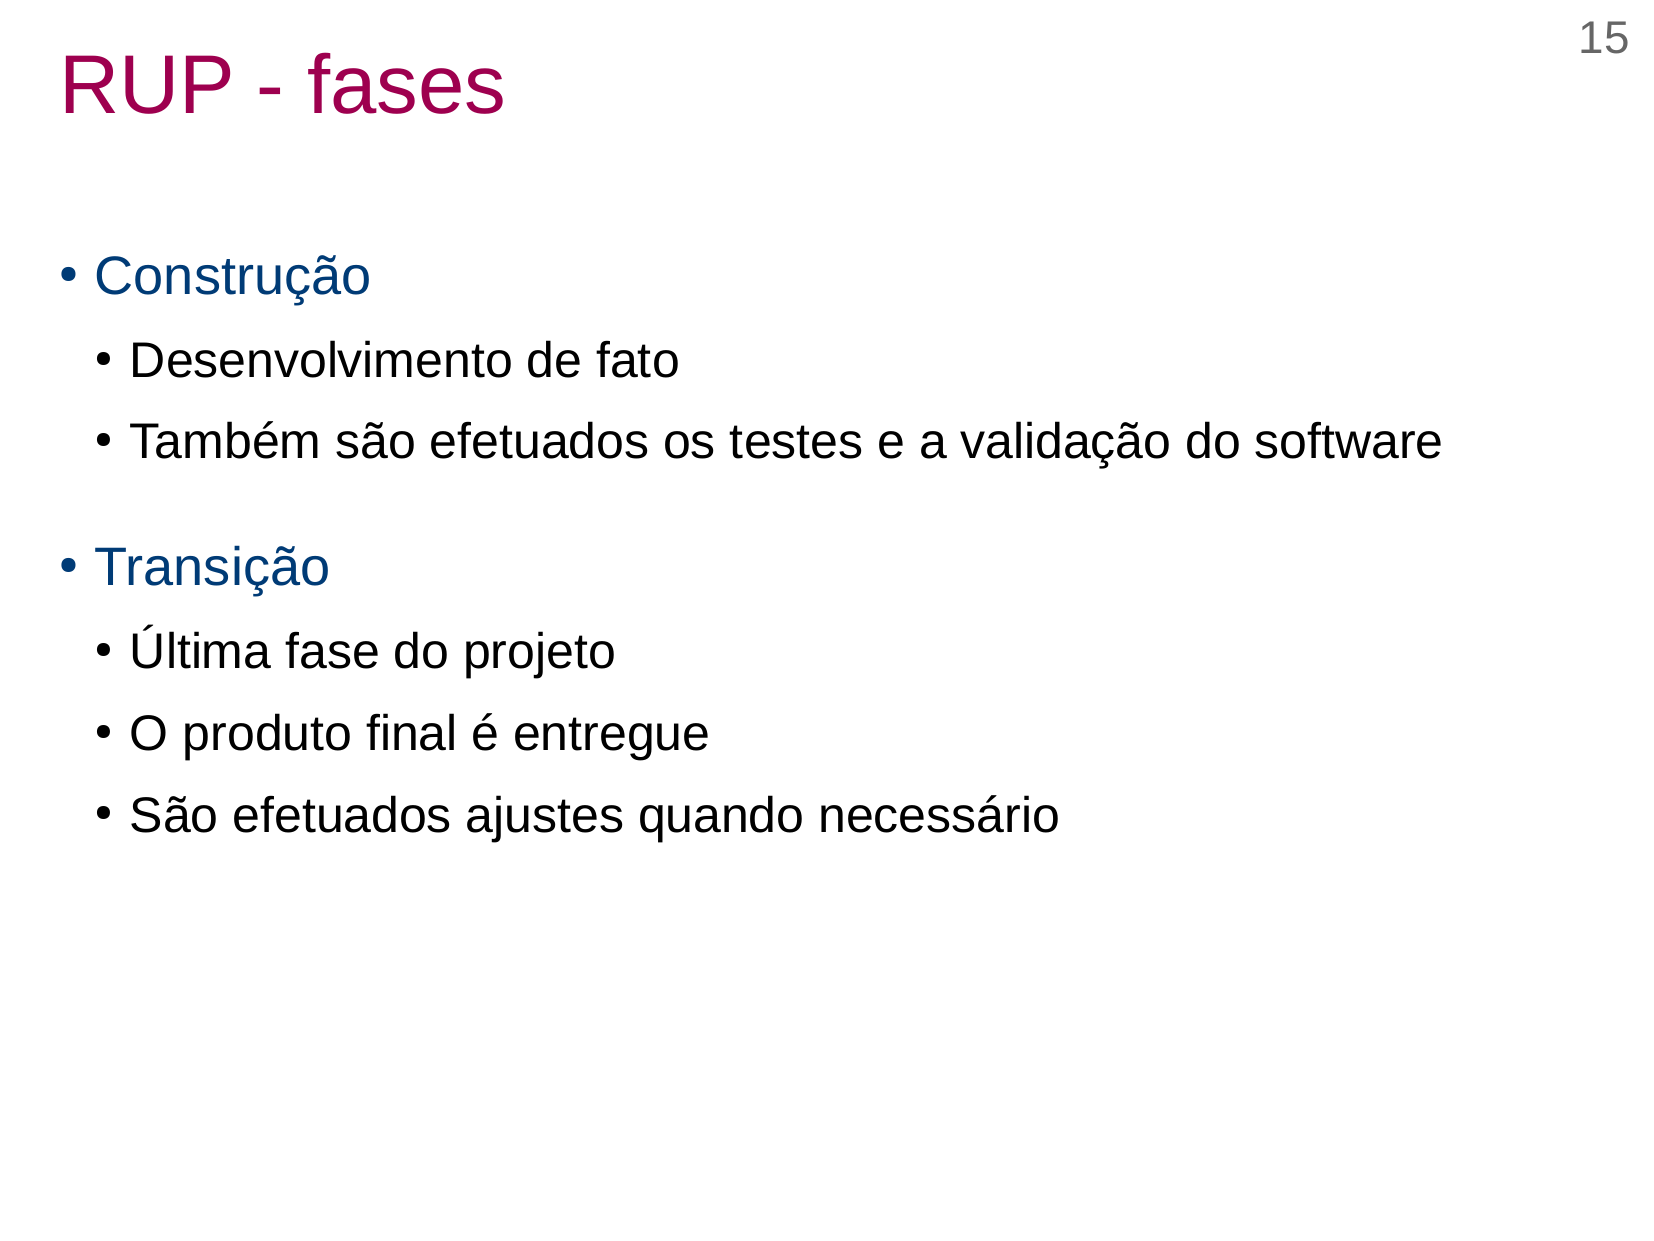

15
# RUP - fases
Construção
Desenvolvimento de fato
Também são efetuados os testes e a validação do software
Transição
Última fase do projeto
O produto final é entregue
São efetuados ajustes quando necessário